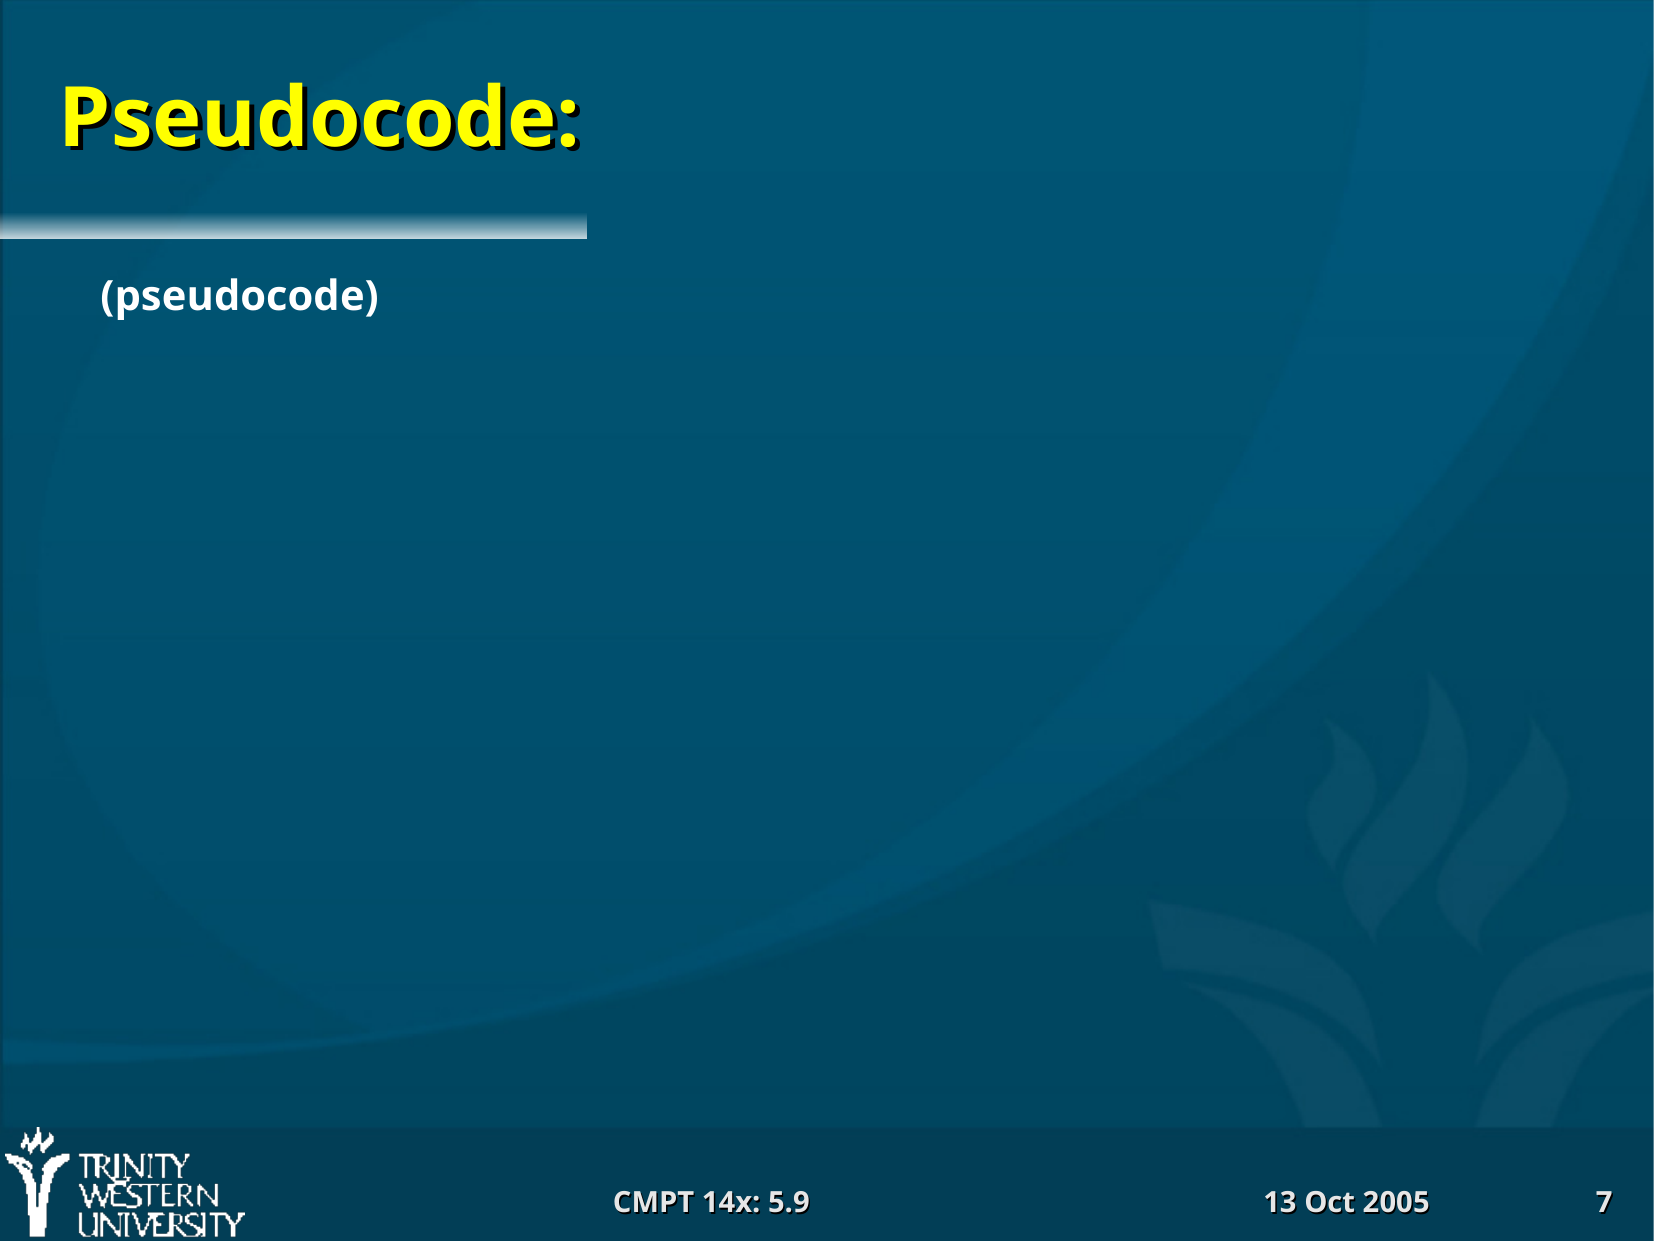

# Pseudocode:
(pseudocode)
CMPT 14x: 5.9
13 Oct 2005
7